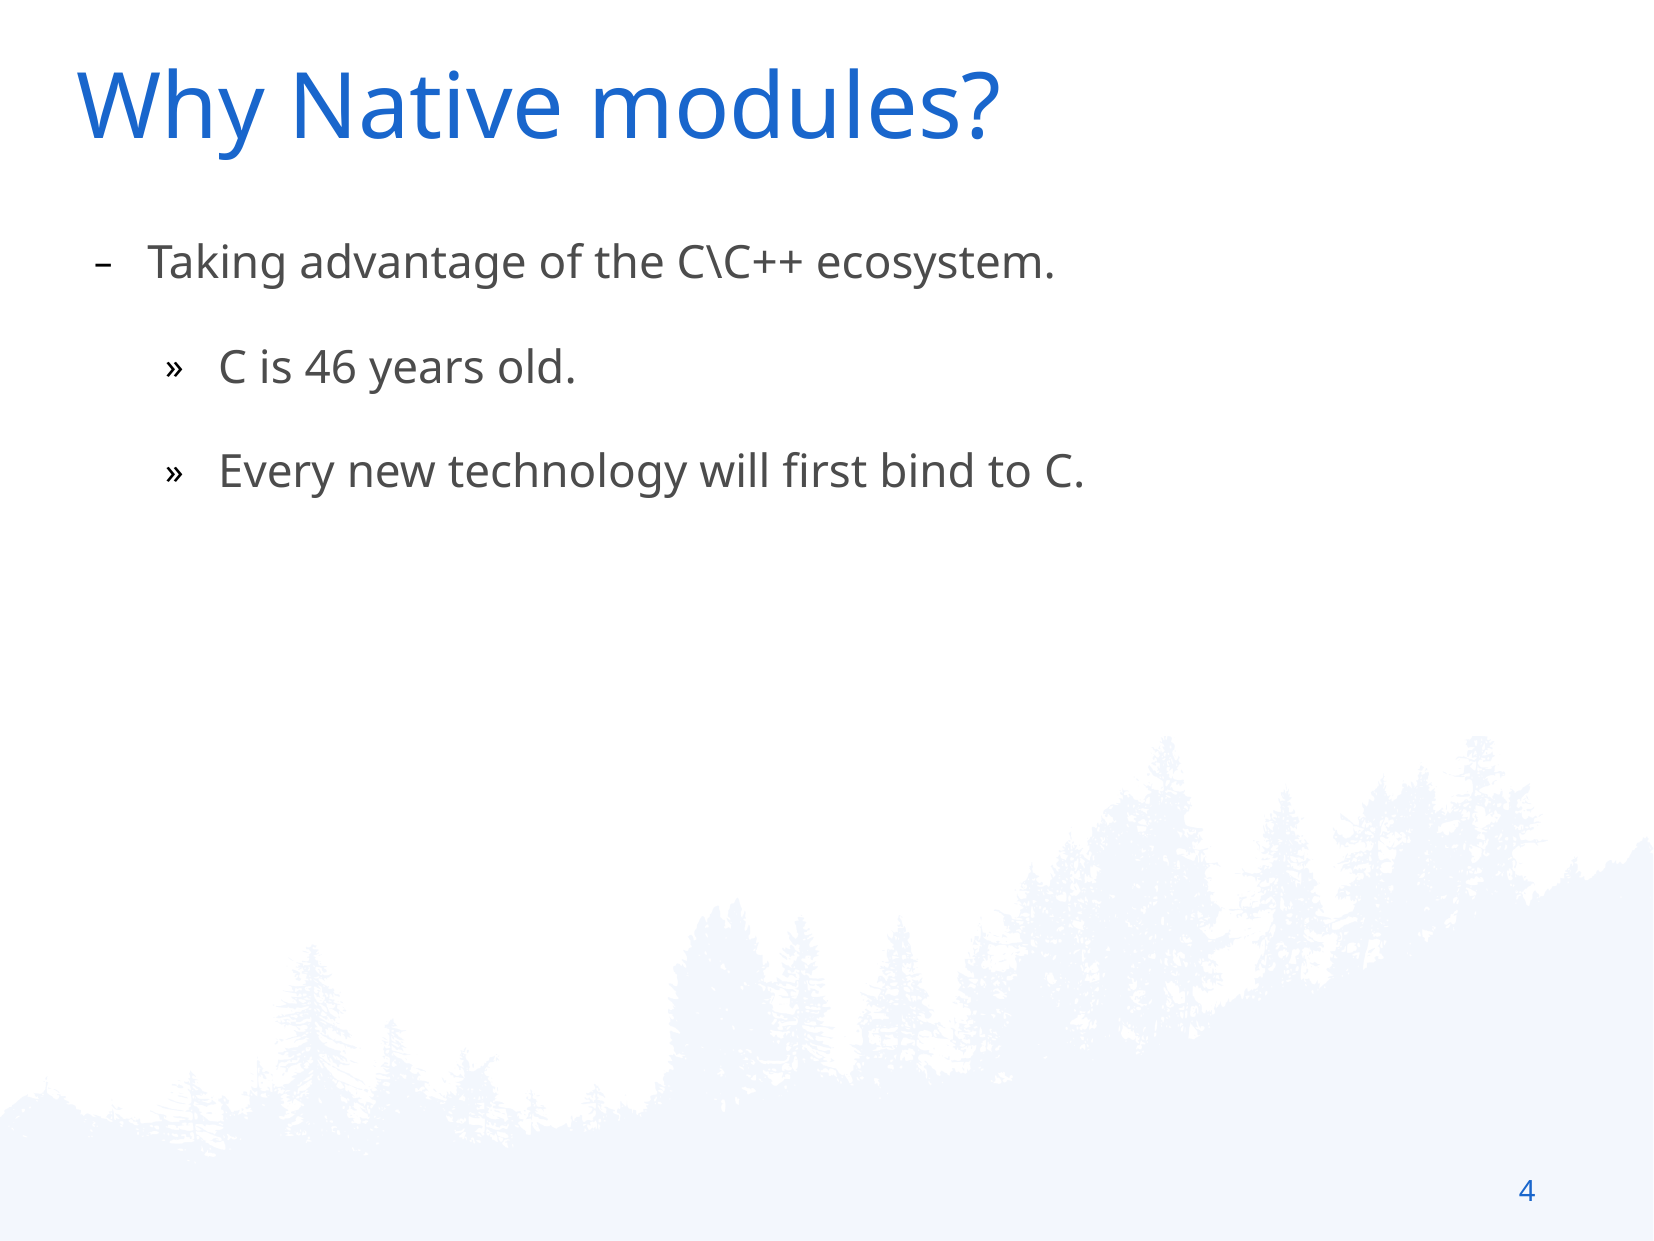

Why Native modules?
# Taking advantage of the C\C++ ecosystem.
C is 46 years old.
Every new technology will first bind to C.
4